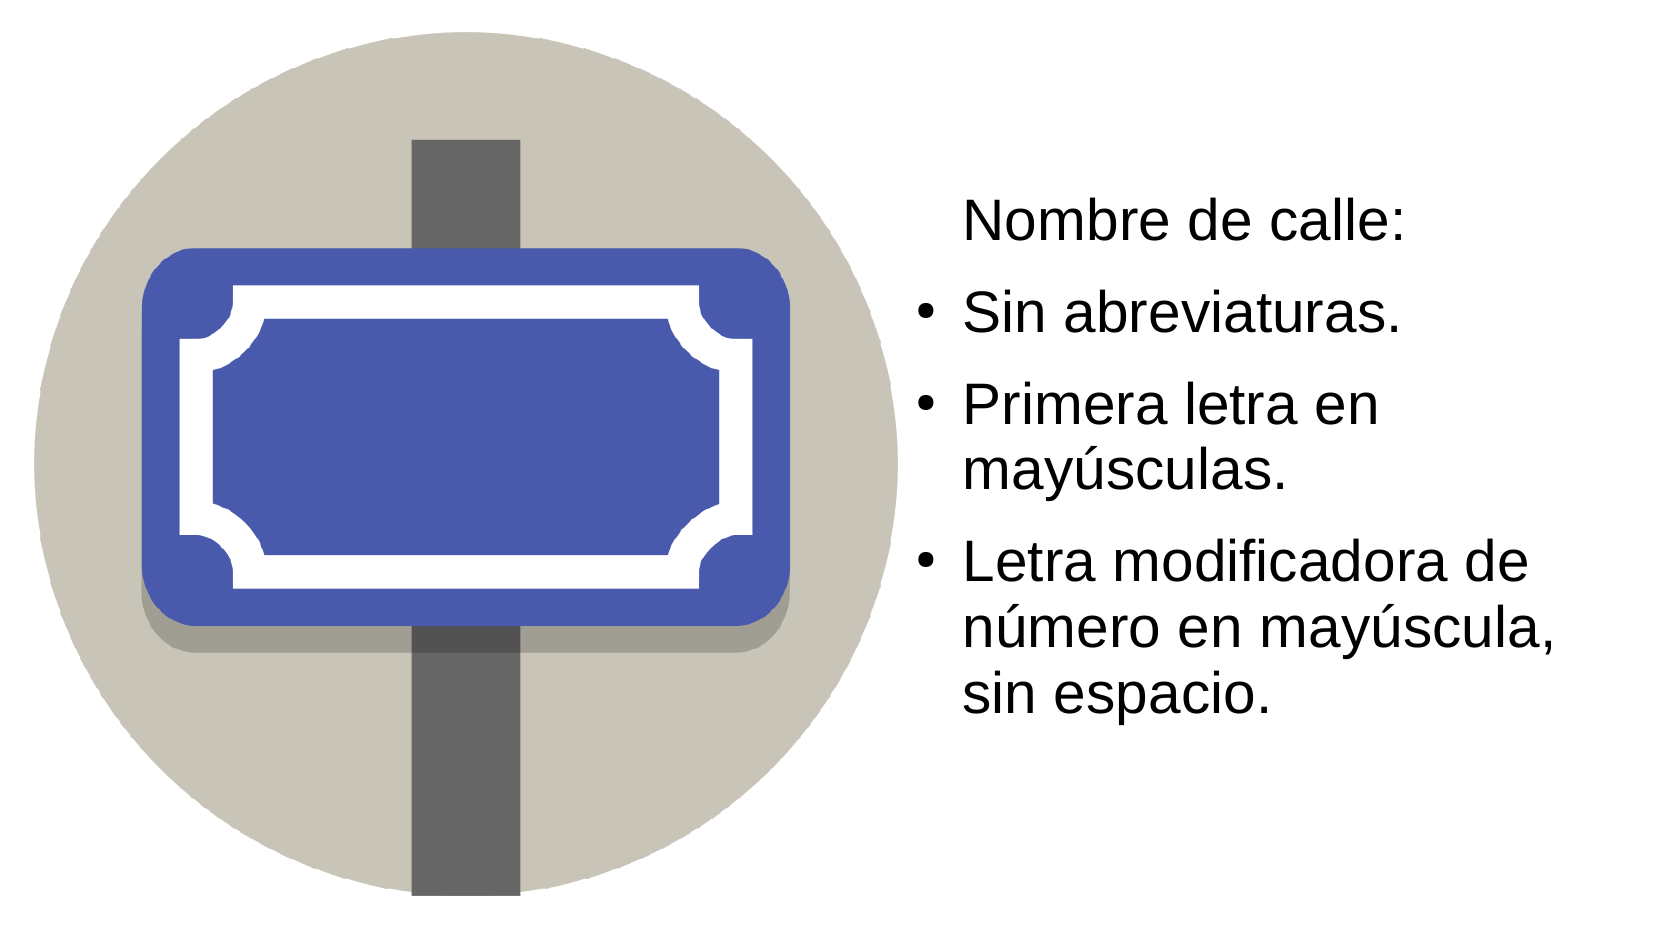

# Nombre de calle:
Sin abreviaturas.
Primera letra en mayúsculas.
Letra modificadora de número en mayúscula, sin espacio.